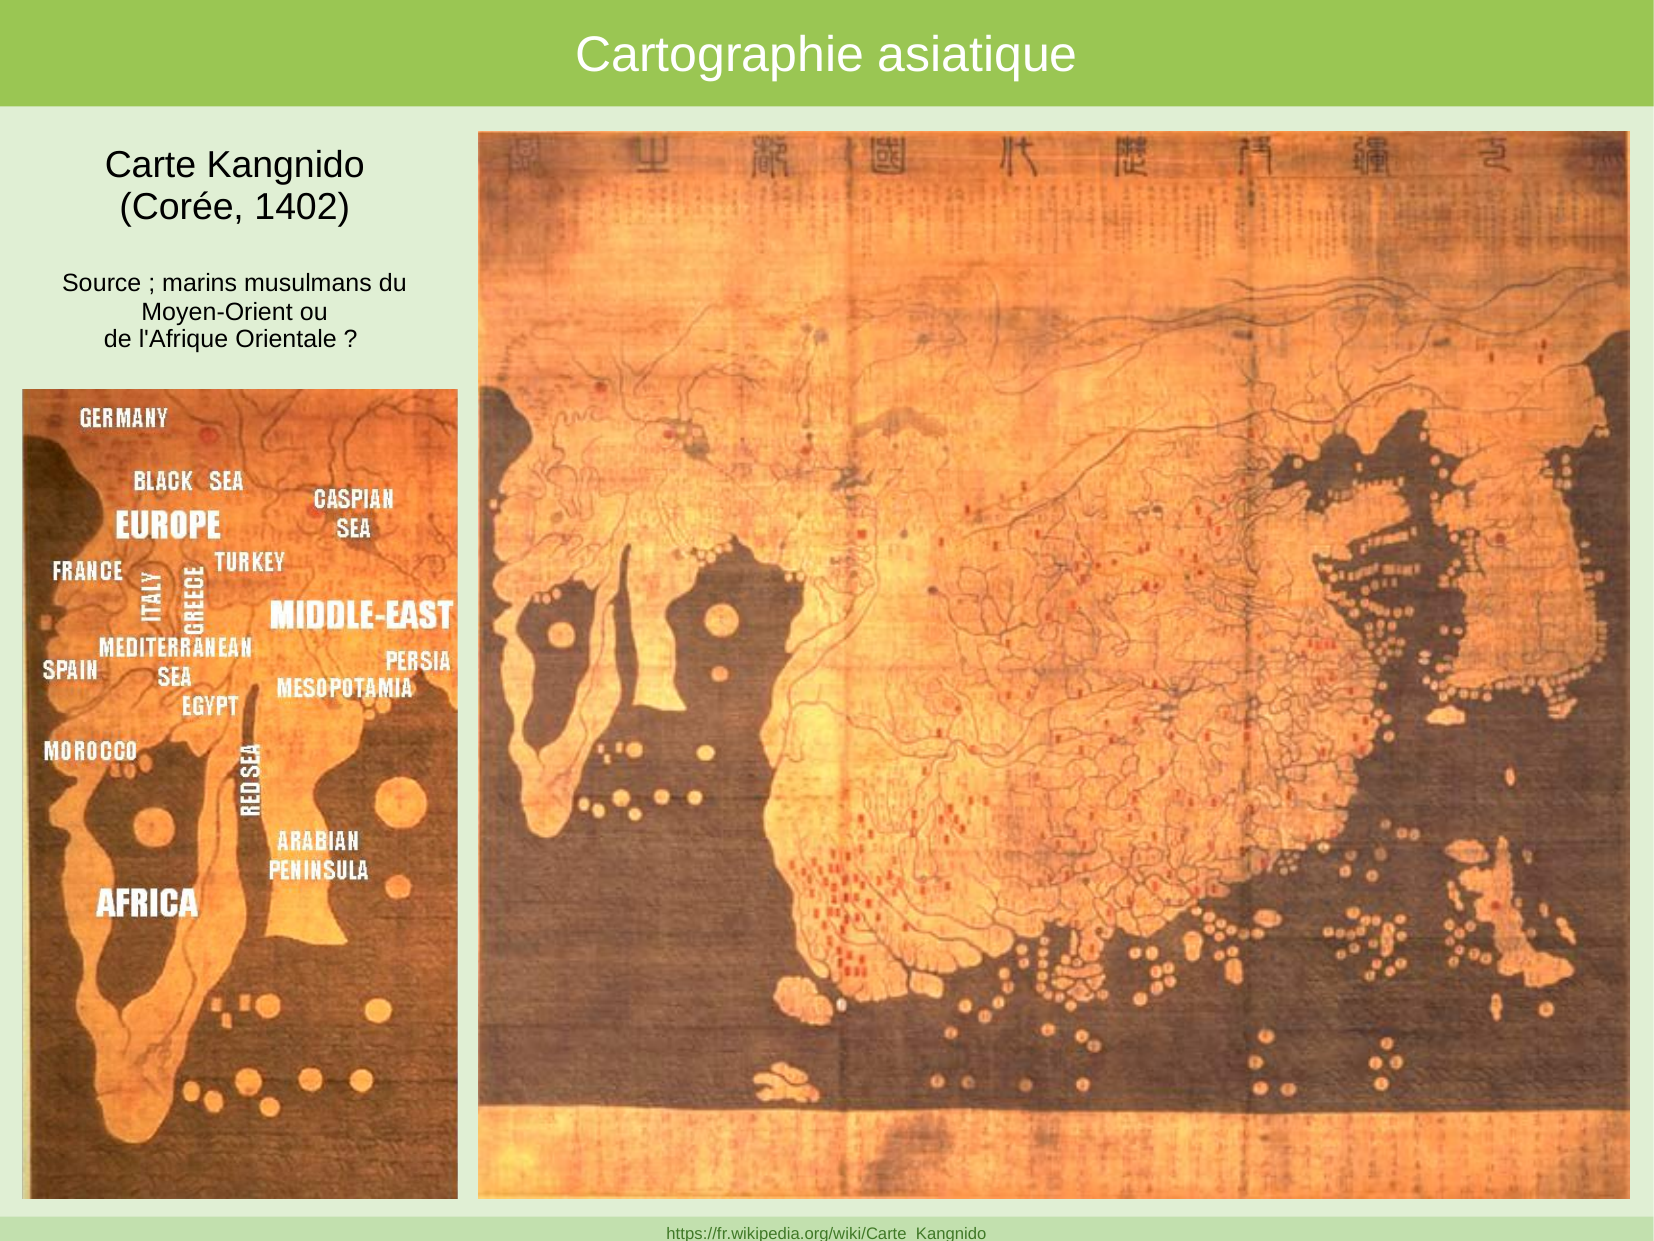

# Cartographie asiatique
Carte Kangnido
(Corée, 1402)
Source ; marins musulmans du
Moyen-Orient ou
de l'Afrique Orientale ?
https://fr.wikipedia.org/wiki/Carte_Kangnido